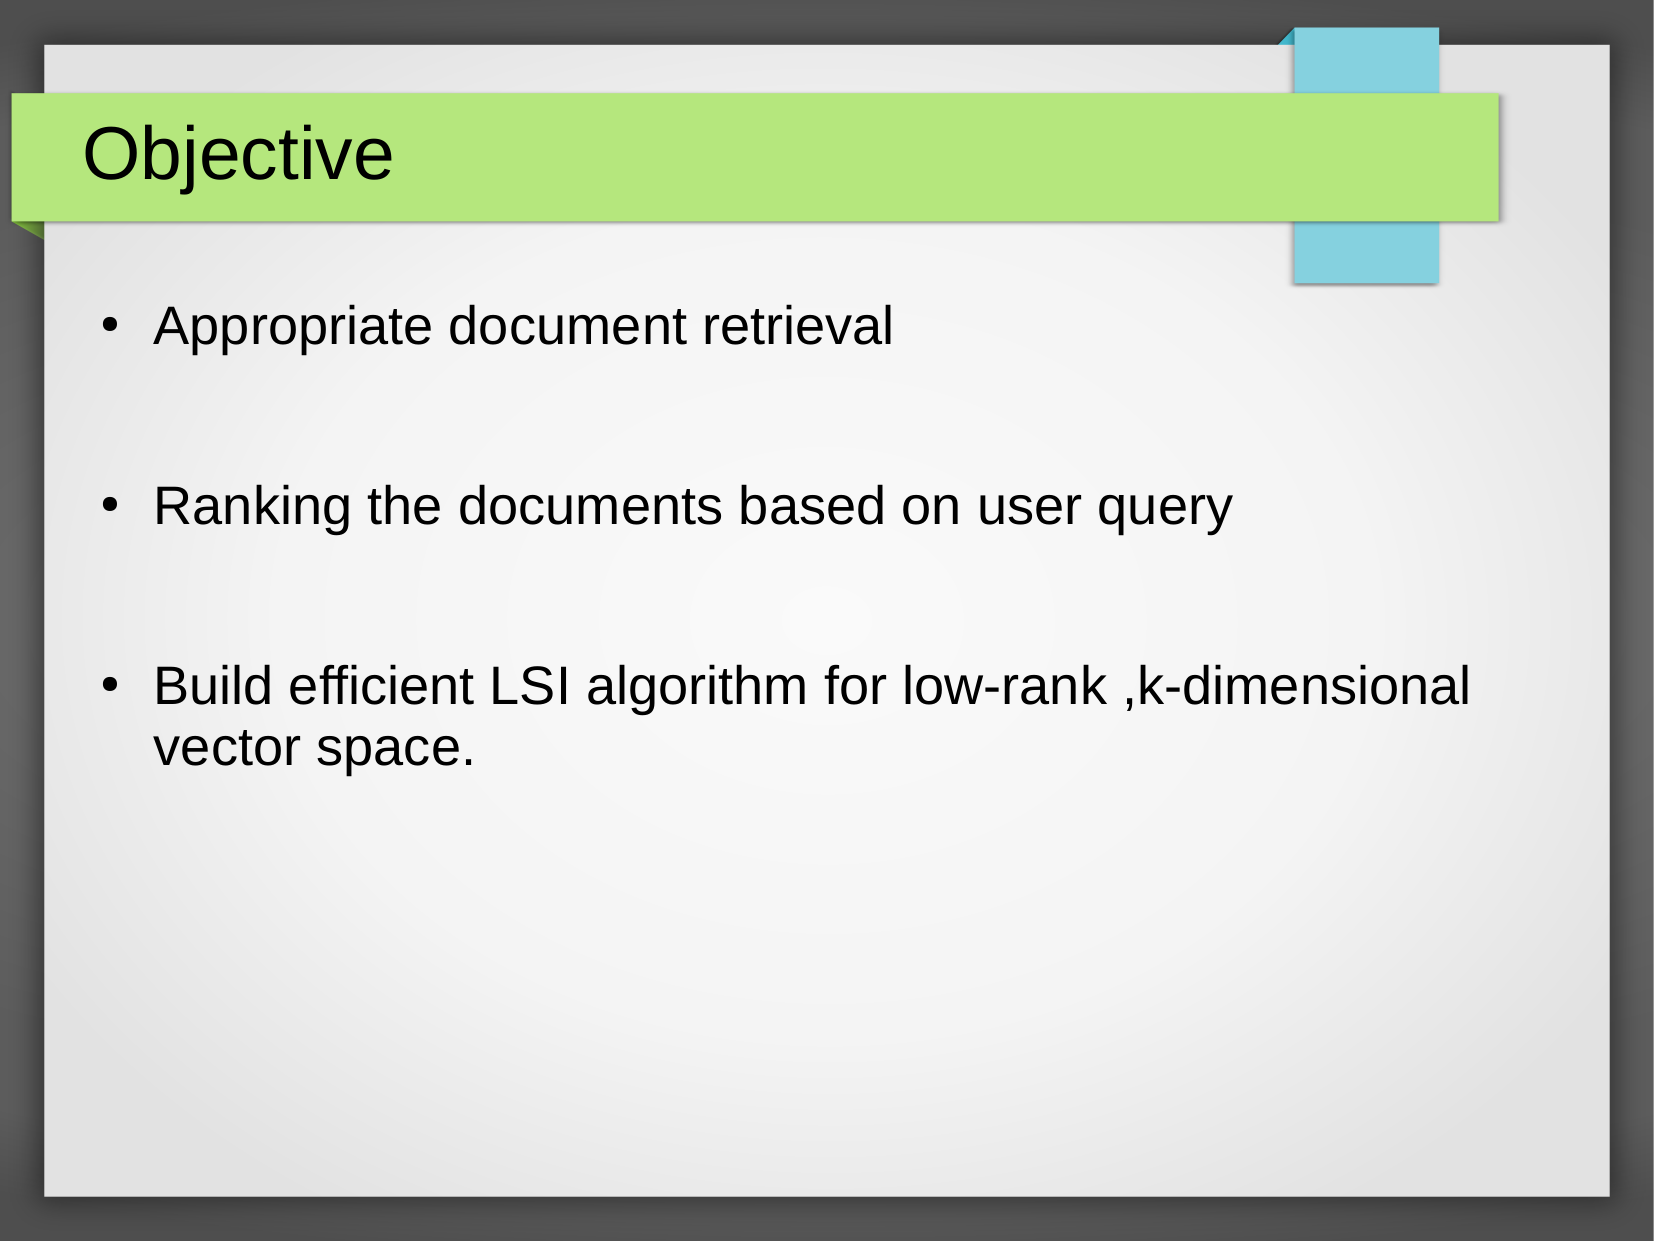

# Objective
Appropriate document retrieval
Ranking the documents based on user query
Build efficient LSI algorithm for low-rank ,k-dimensional vector space.